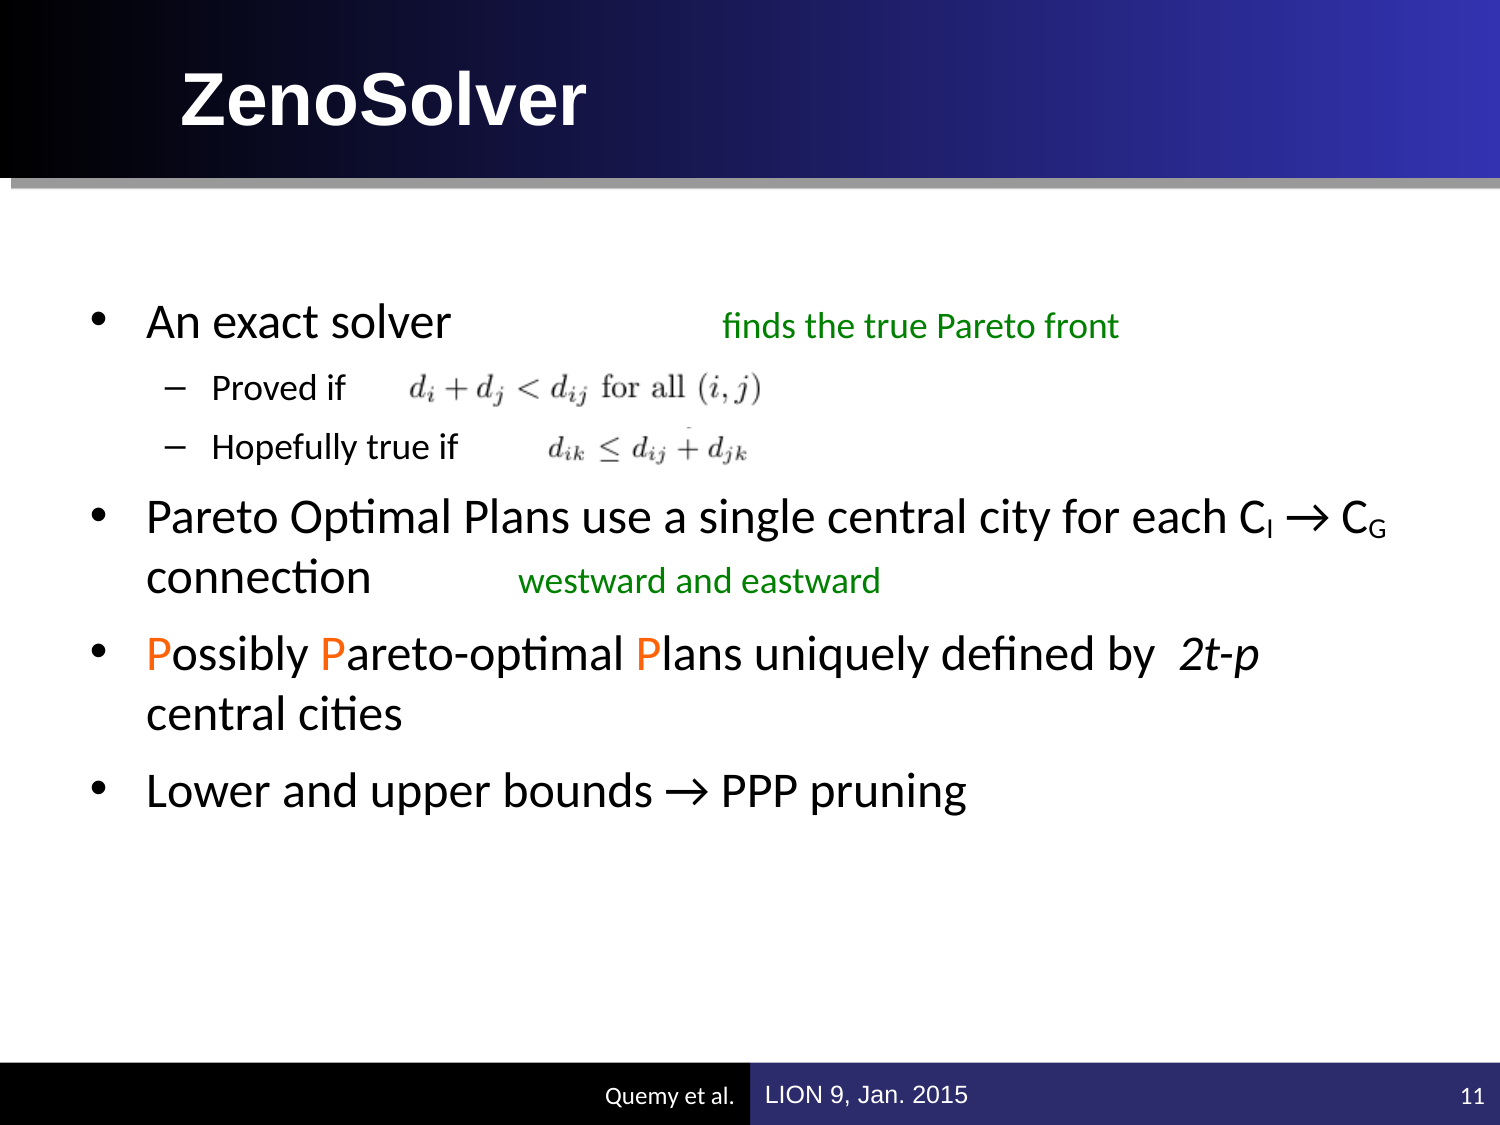

#
ZenoSolver
An exact solver finds the true Pareto front
Proved if
Hopefully true if
Pareto Optimal Plans use a single central city for each CI → CG connection westward and eastward
Possibly Pareto-optimal Plans uniquely defined by 2t-p central cities
Lower and upper bounds → PPP pruning
11